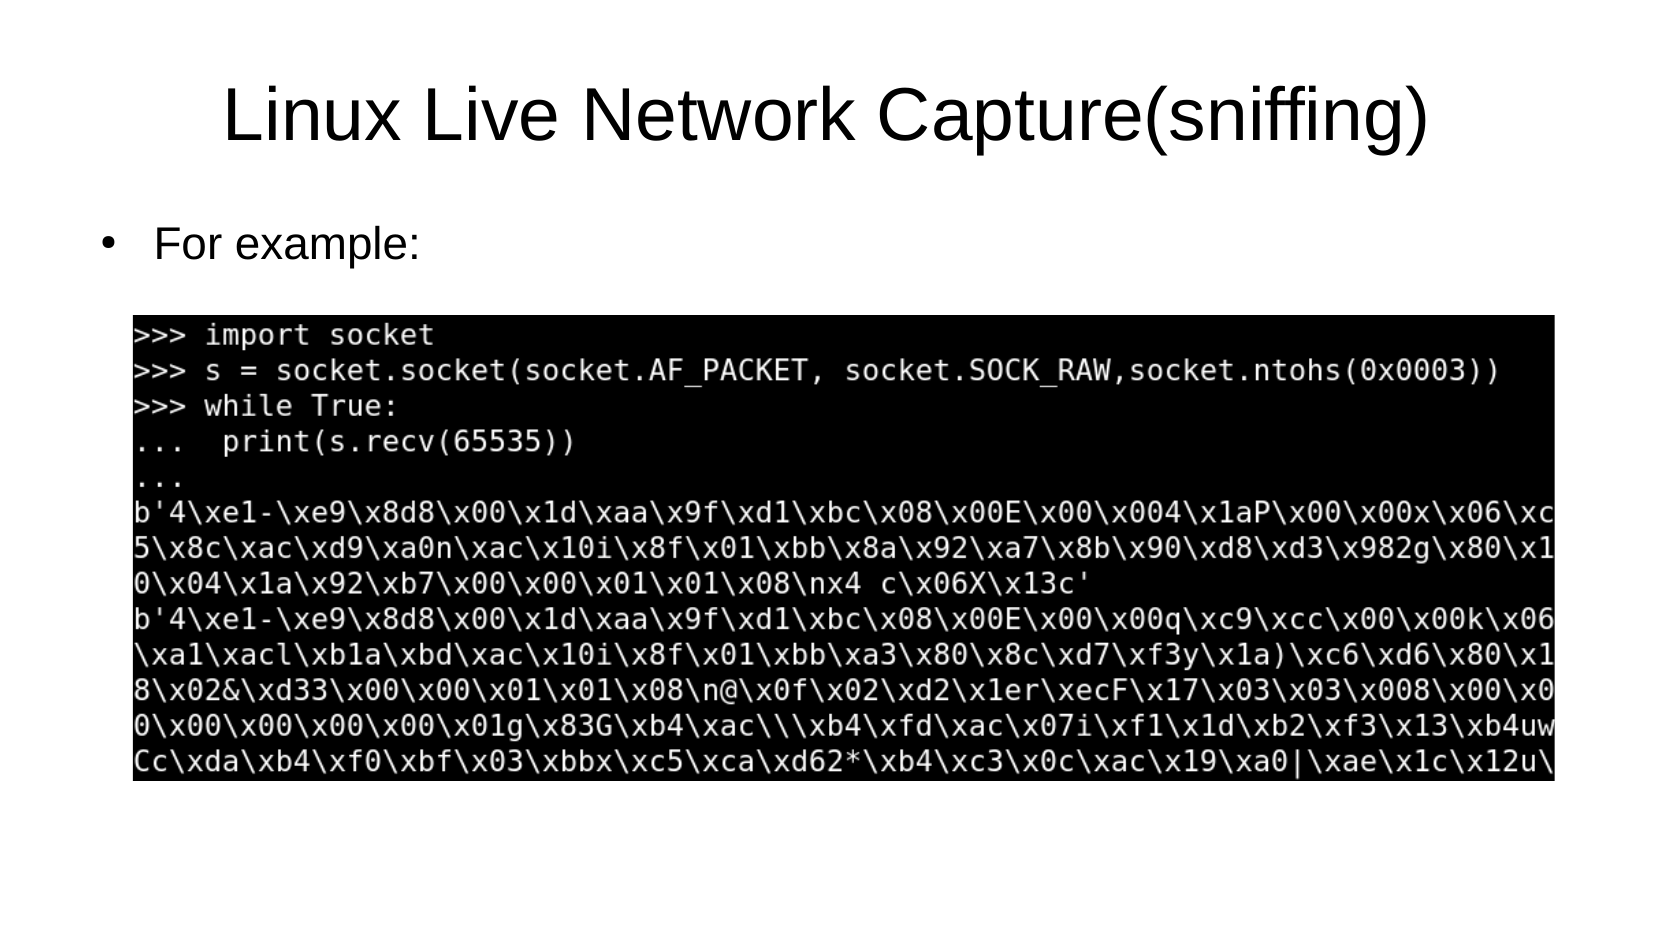

# Linux Live Network Capture(sniffing)
For example: